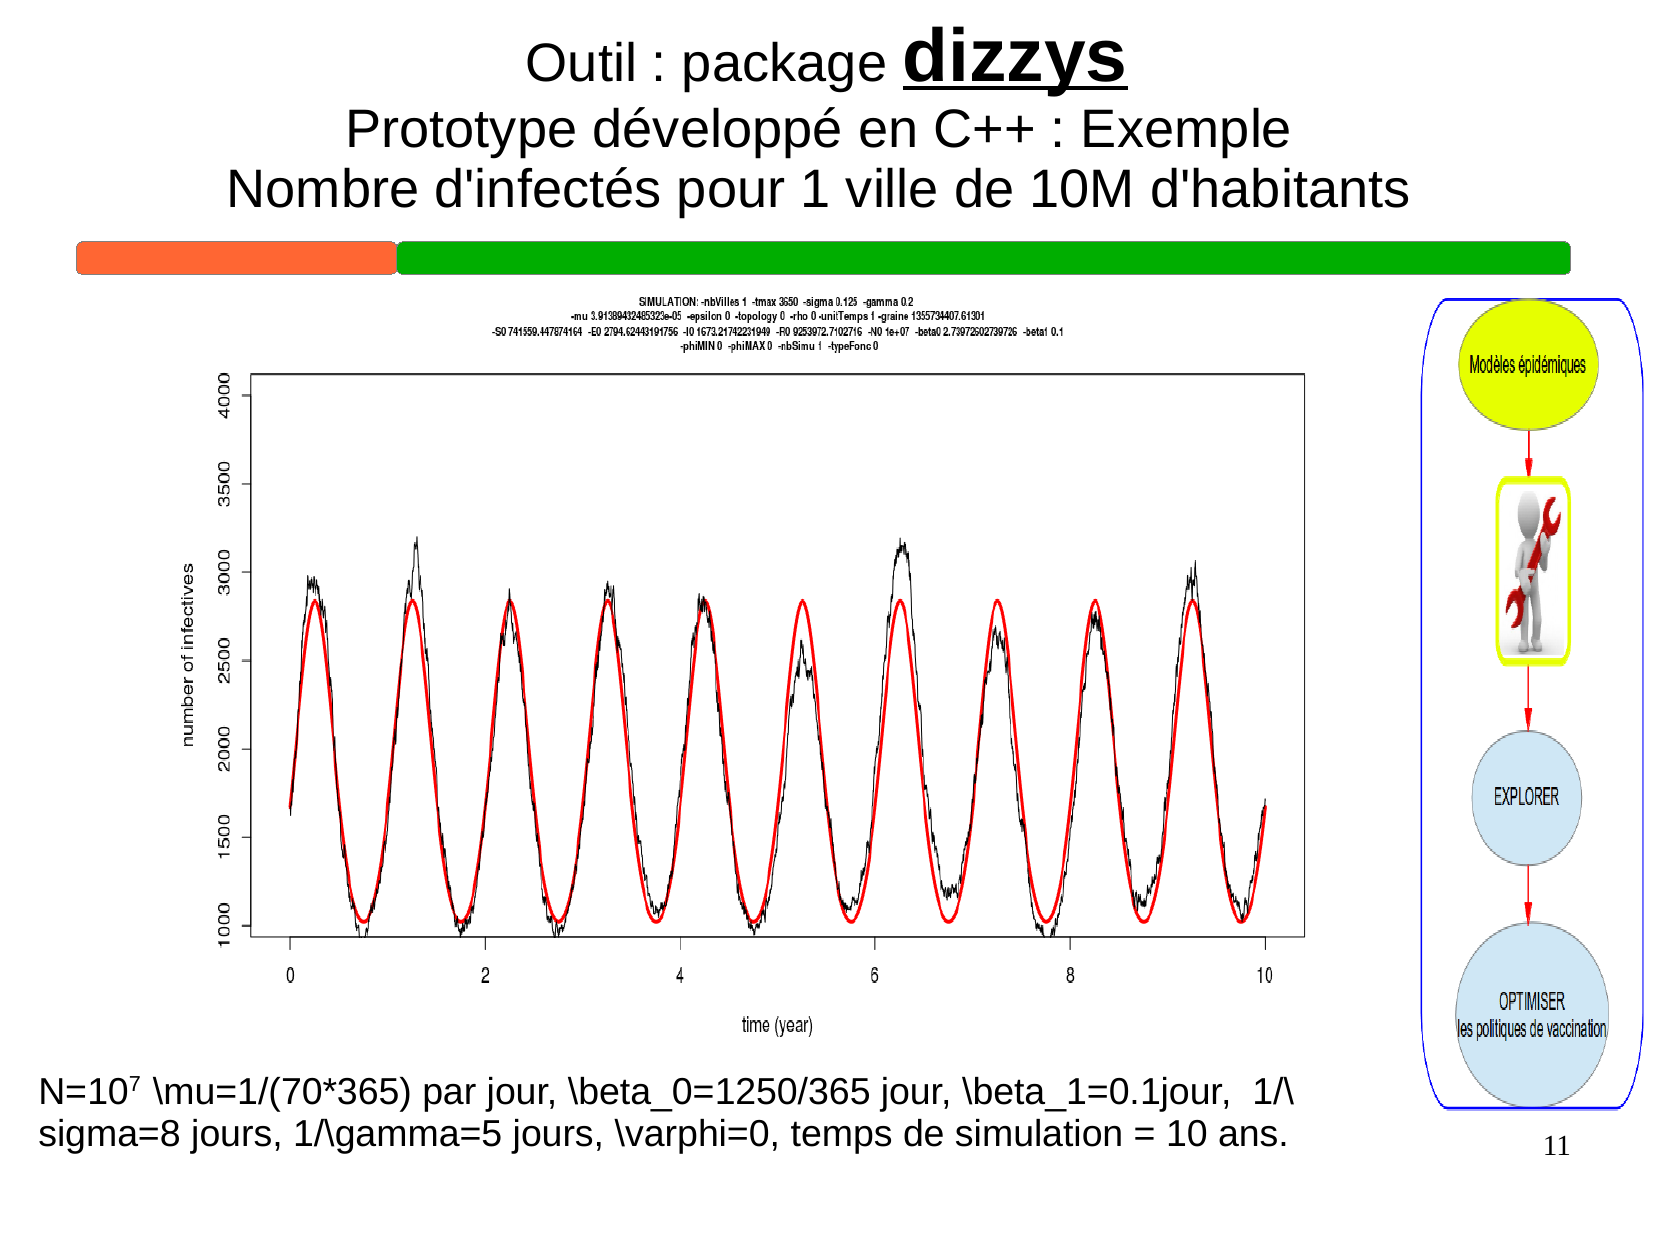

# Outil : package dizzys Prototype développé en C++ : Exemple Nombre d'infectés pour 1 ville de 10M d'habitants
N=107 \mu=1/(70*365) par jour, \beta_0=1250/365 jour, \beta_1=0.1jour, 1/\sigma=8 jours, 1/\gamma=5 jours, \varphi=0, temps de simulation = 10 ans.
11